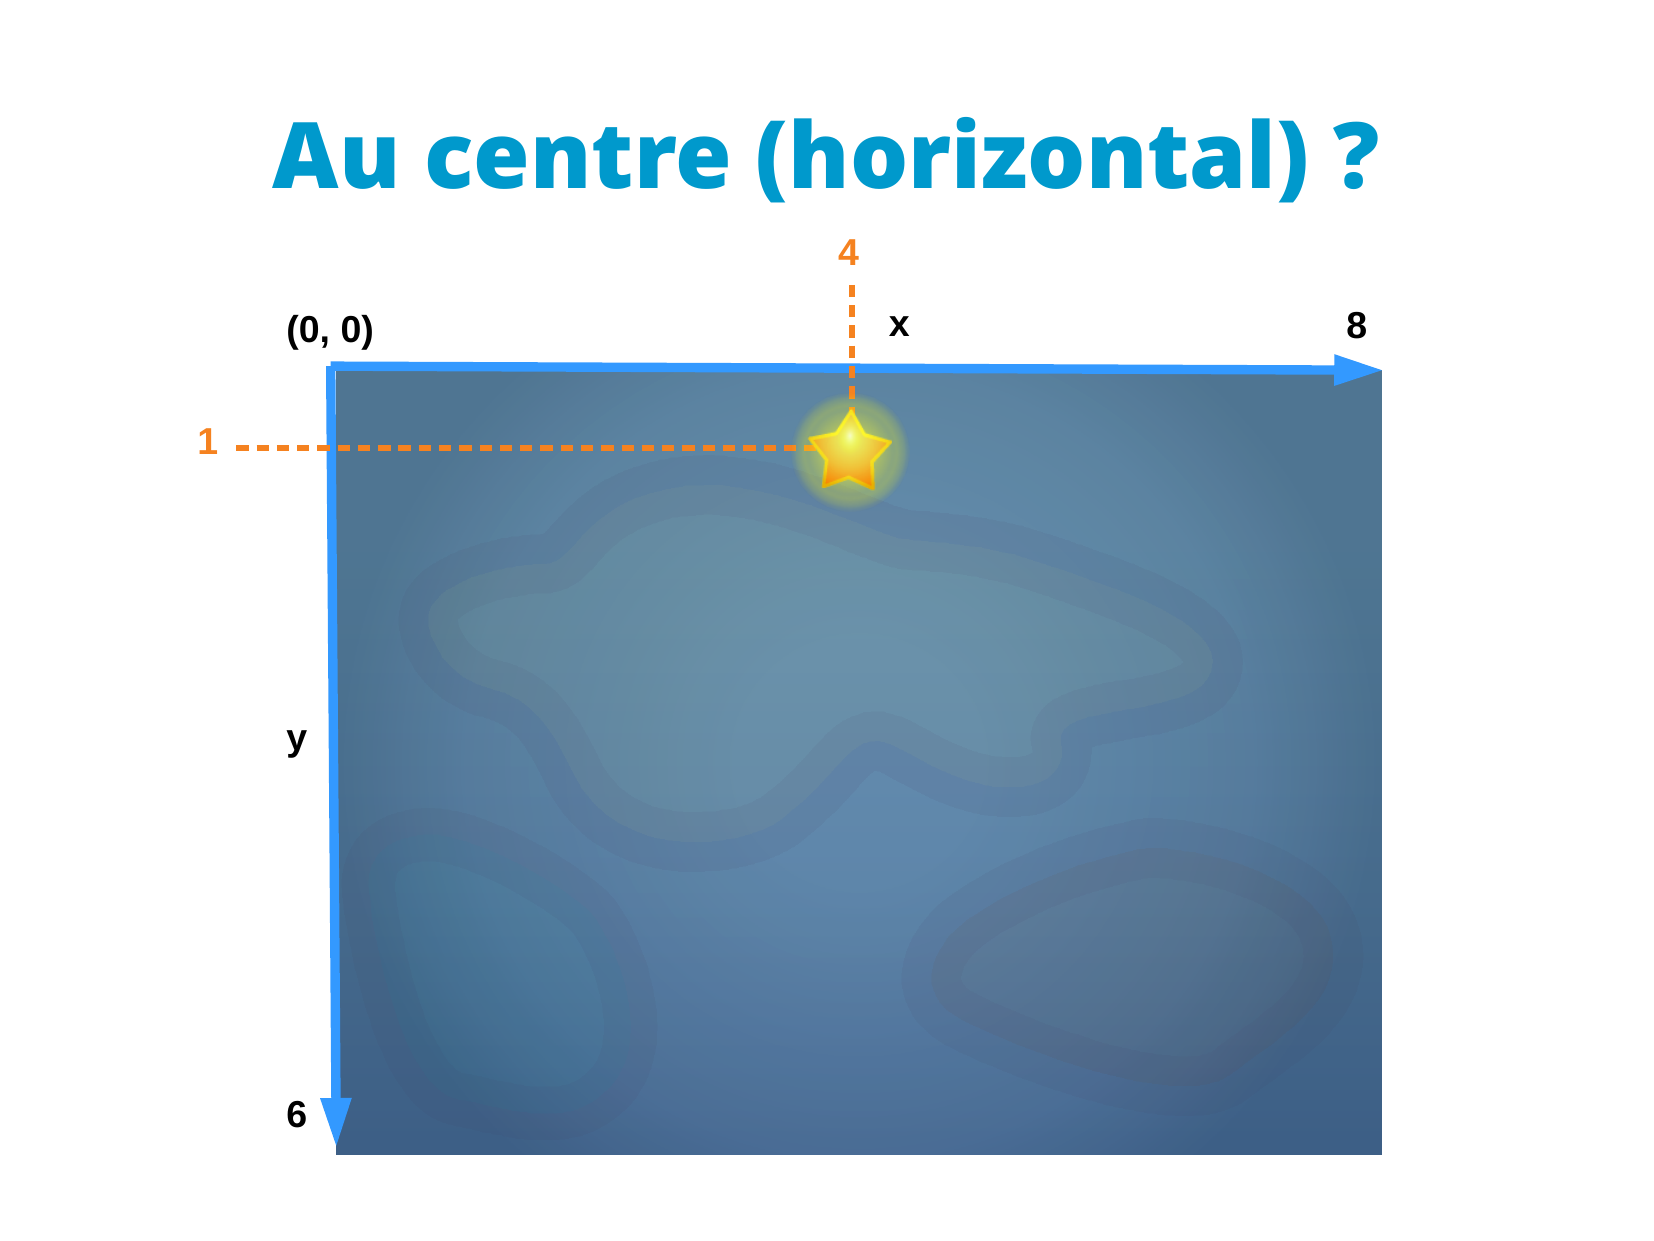

# Au centre (horizontal) ?
4
x
8
(0, 0)
y
6
1